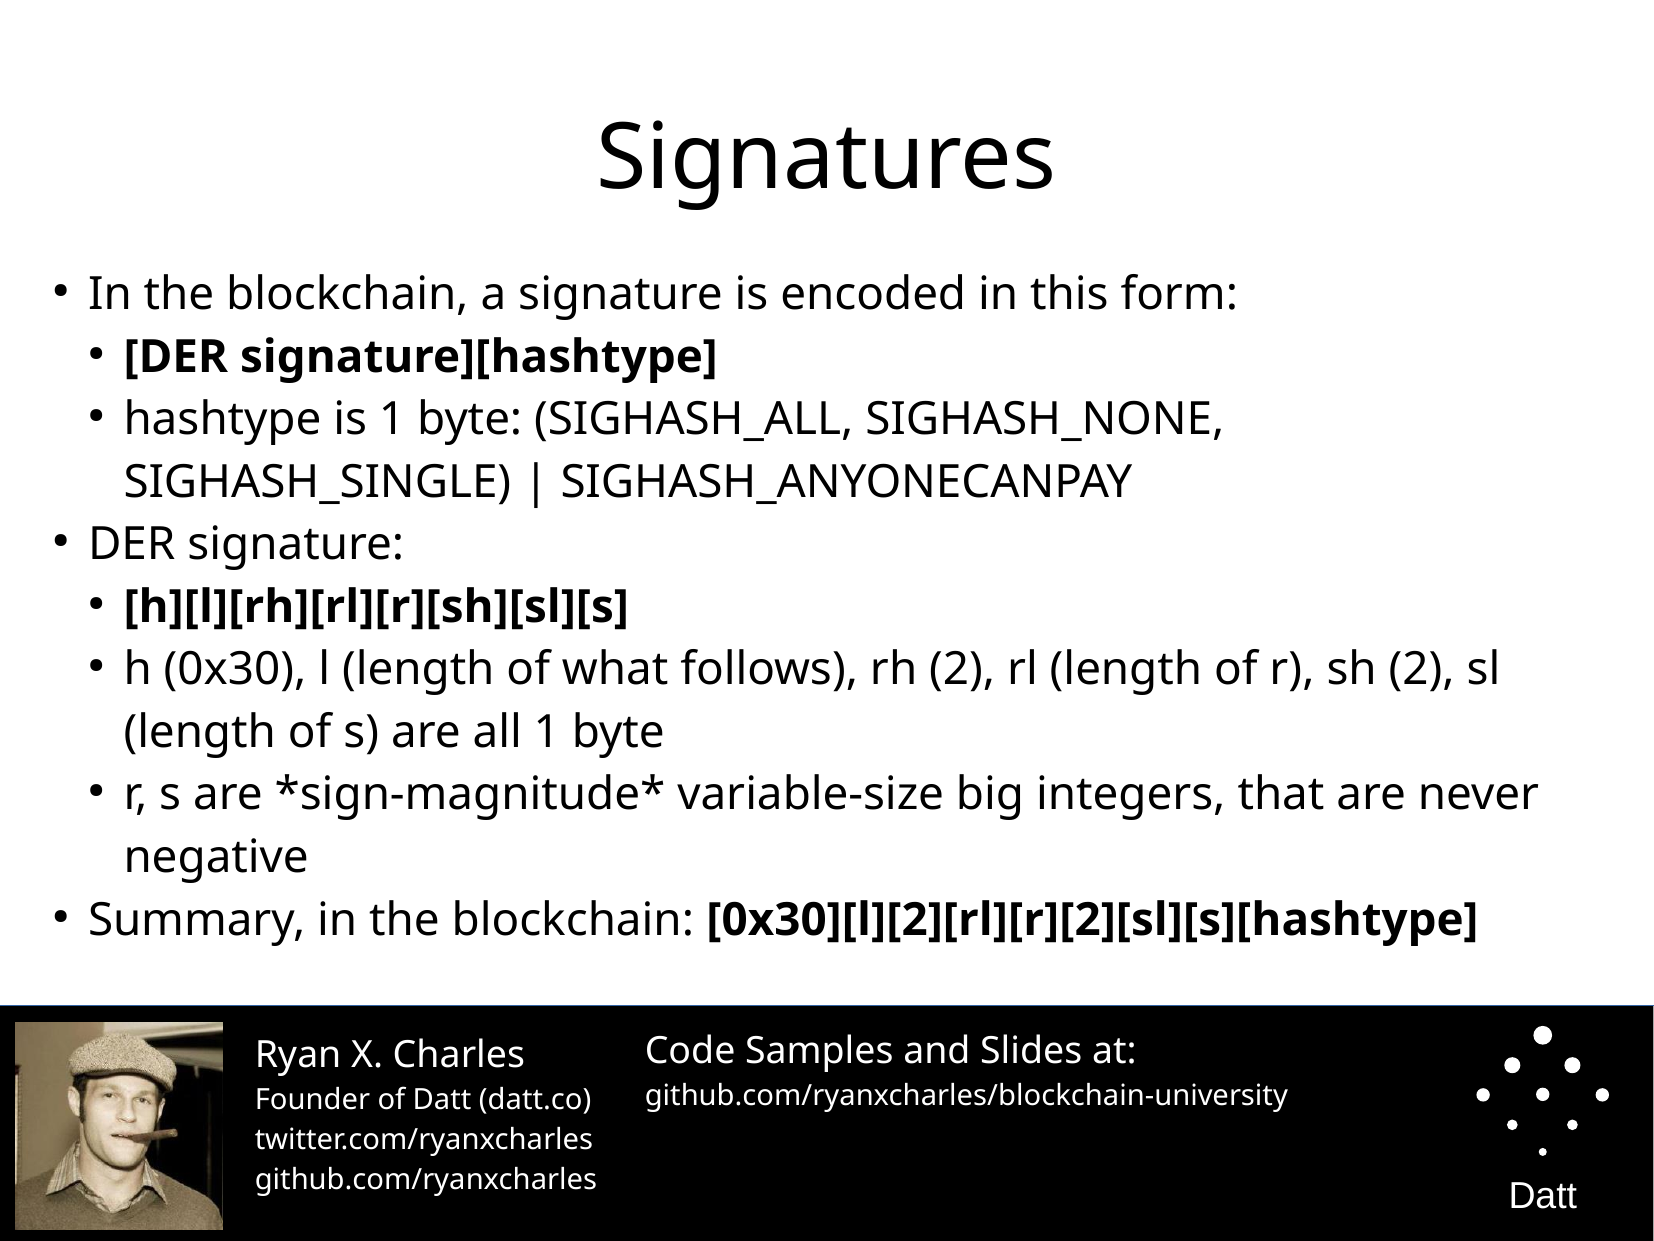

# Signatures
In the blockchain, a signature is encoded in this form:
[DER signature][hashtype]
hashtype is 1 byte: (SIGHASH_ALL, SIGHASH_NONE, SIGHASH_SINGLE) | SIGHASH_ANYONECANPAY
DER signature:
[h][l][rh][rl][r][sh][sl][s]
h (0x30), l (length of what follows), rh (2), rl (length of r), sh (2), sl (length of s) are all 1 byte
r, s are *sign-magnitude* variable-size big integers, that are never negative
Summary, in the blockchain: [0x30][l][2][rl][r][2][sl][s][hashtype]
Code Samples and Slides at:
github.com/ryanxcharles/blockchain-university
Ryan X. Charles
Founder of Datt (datt.co)
twitter.com/ryanxcharles
github.com/ryanxcharles
Datt